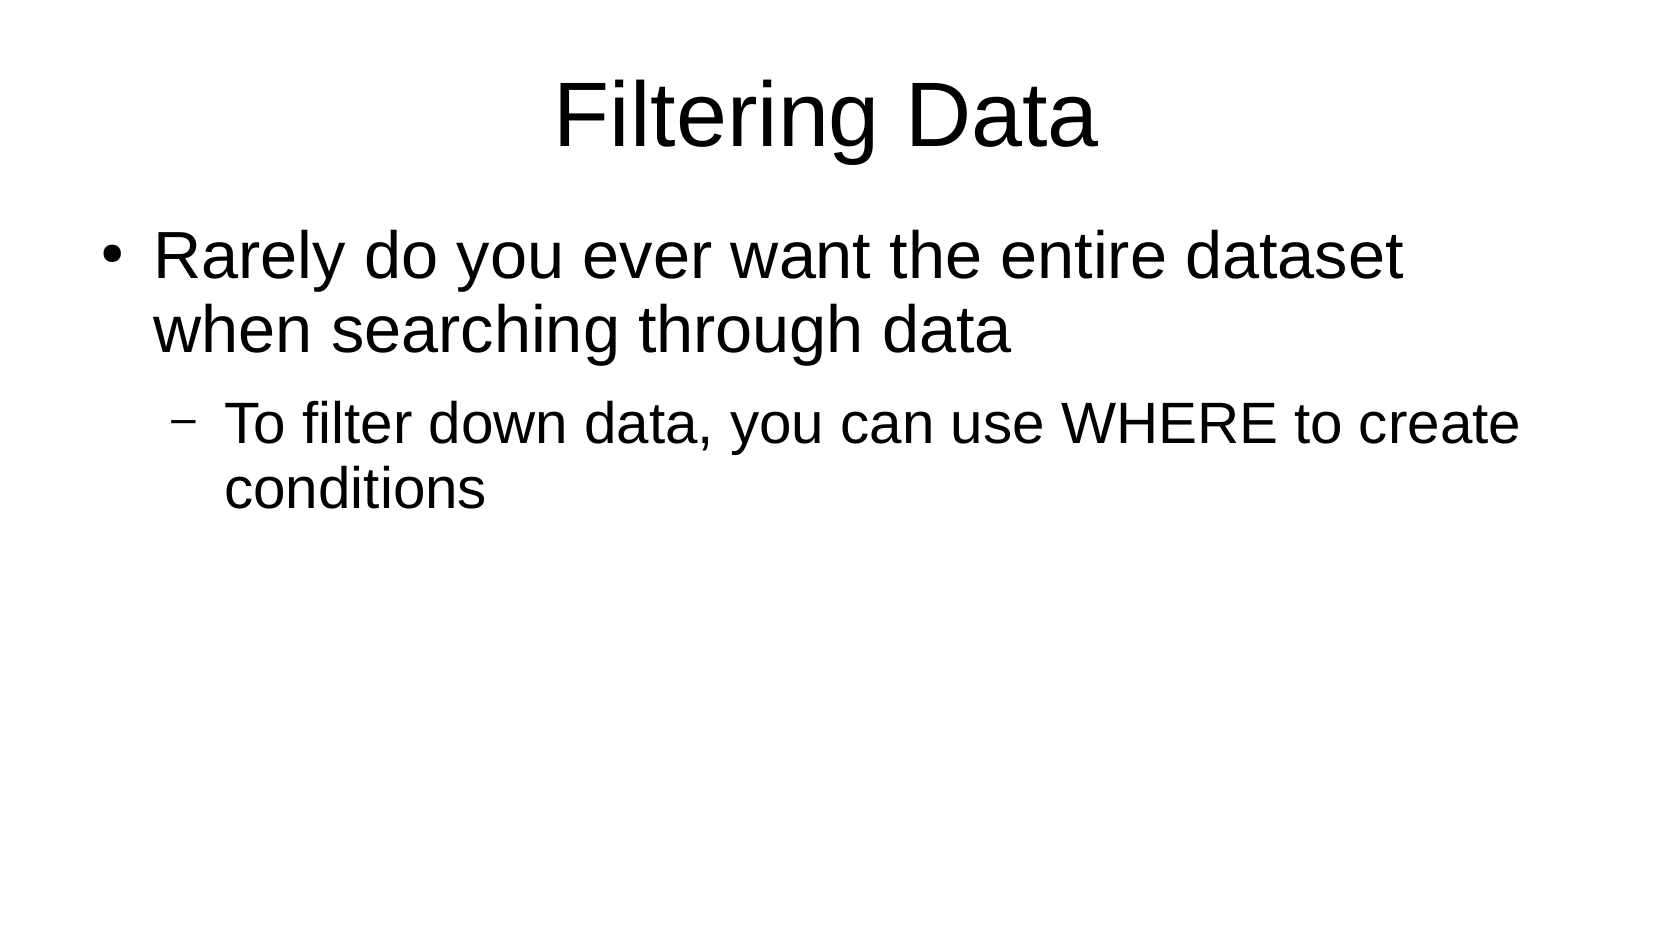

# Filtering Data
Rarely do you ever want the entire dataset when searching through data
To filter down data, you can use WHERE to create conditions